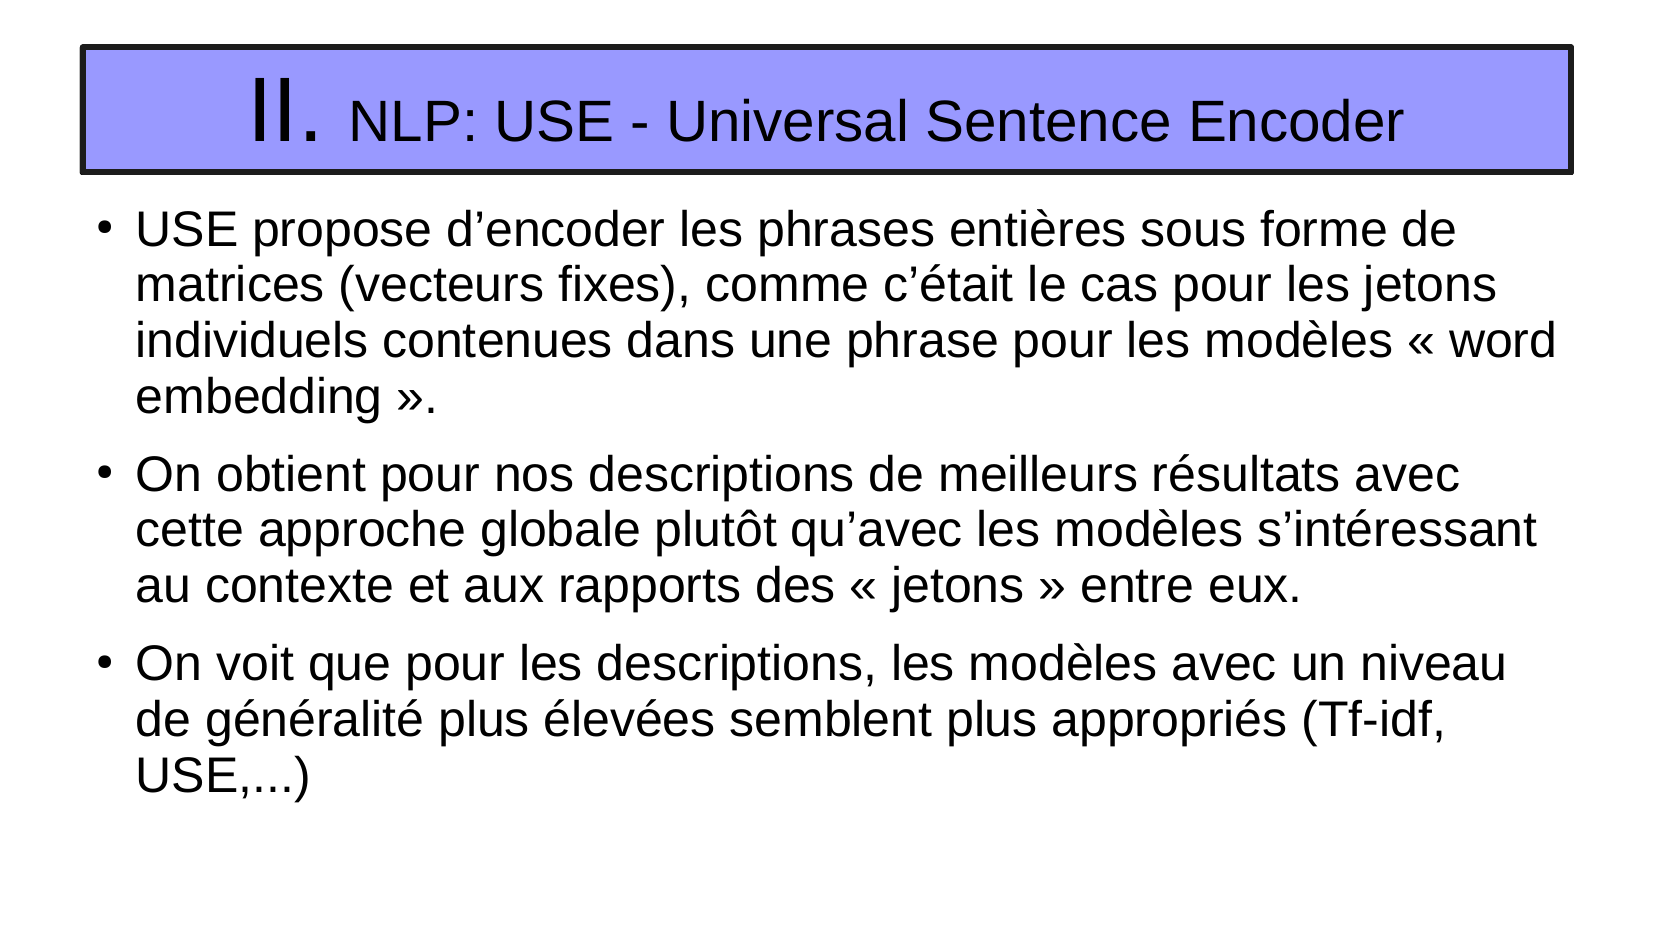

II. NLP: USE - Universal Sentence Encoder
# USE propose d’encoder les phrases entières sous forme de matrices (vecteurs fixes), comme c’était le cas pour les jetons individuels contenues dans une phrase pour les modèles « word embedding ».
On obtient pour nos descriptions de meilleurs résultats avec cette approche globale plutôt qu’avec les modèles s’intéressant au contexte et aux rapports des « jetons » entre eux.
On voit que pour les descriptions, les modèles avec un niveau de généralité plus élevées semblent plus appropriés (Tf-idf, USE,...)